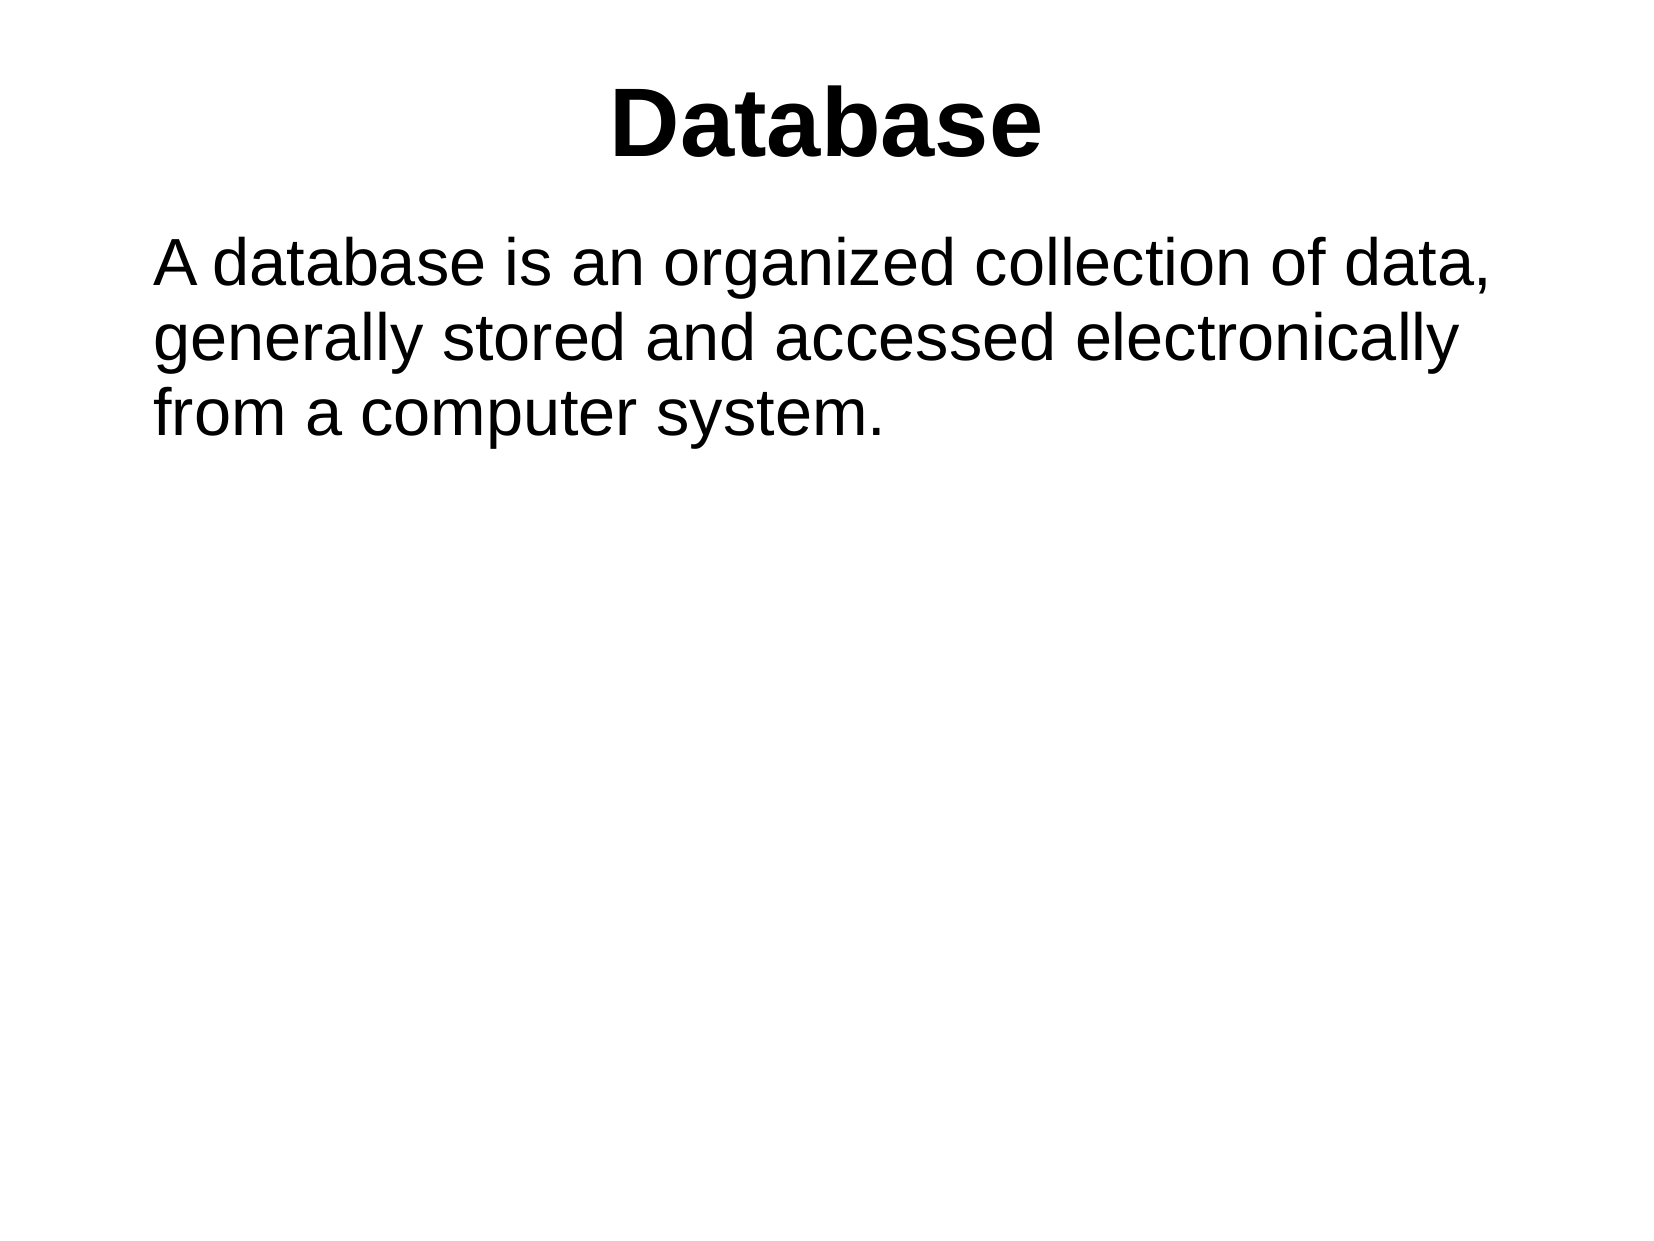

# Database
A database is an organized collection of data, generally stored and accessed electronically from a computer system.